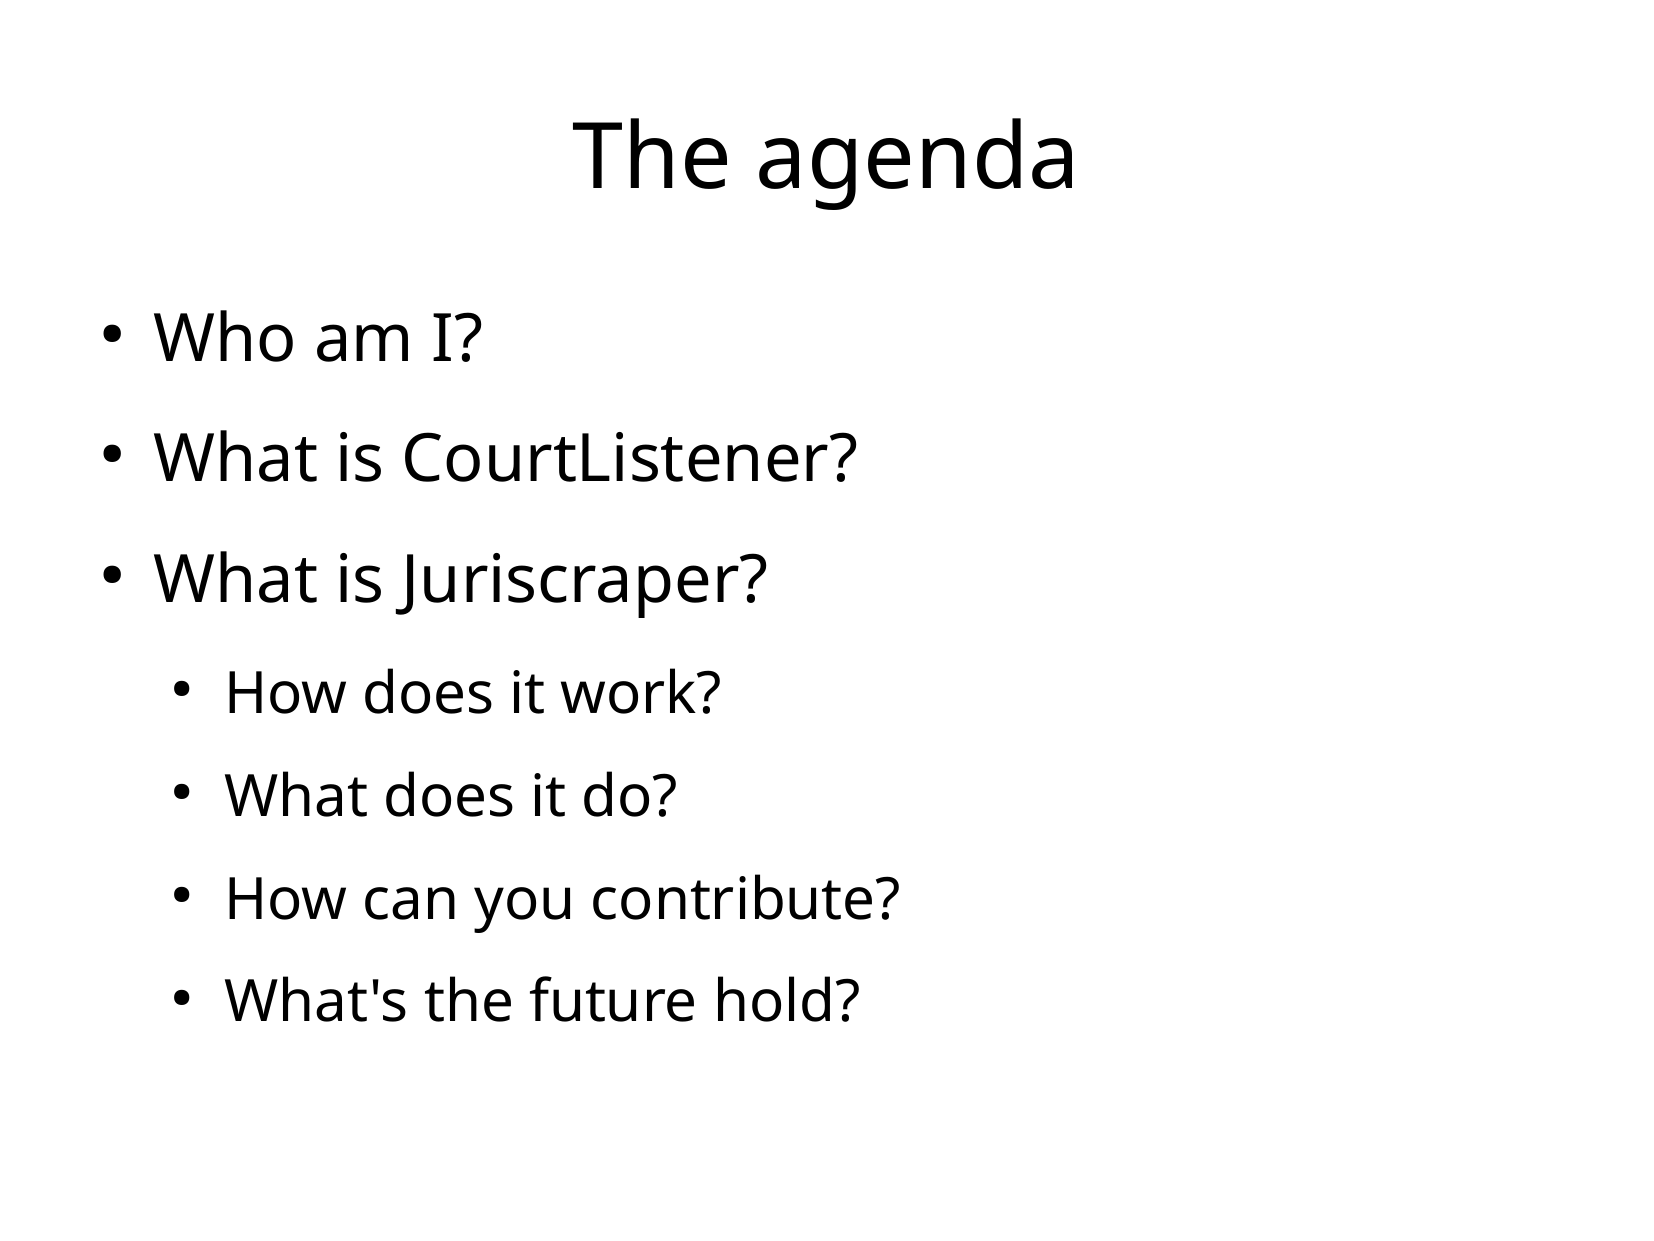

# The agenda
Who am I?
What is CourtListener?
What is Juriscraper?
How does it work?
What does it do?
How can you contribute?
What's the future hold?